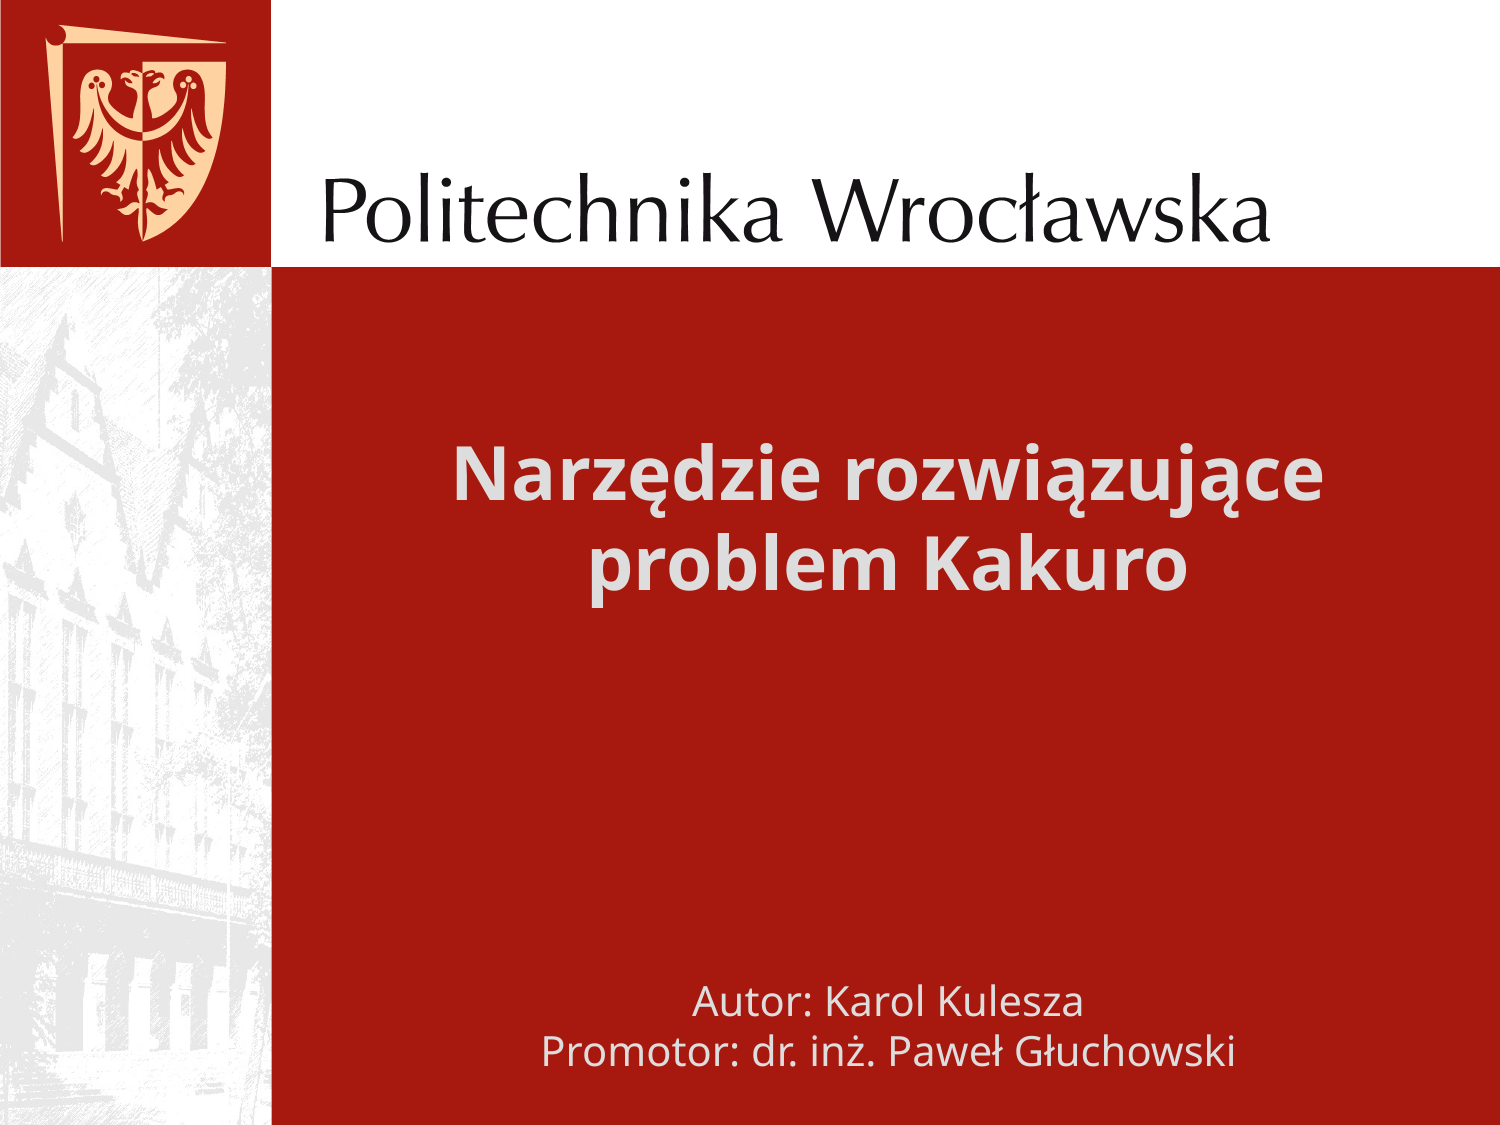

Narzędzie rozwiązujące problem Kakuro
Autor: Karol Kulesza
Promotor: dr. inż. Paweł Głuchowski